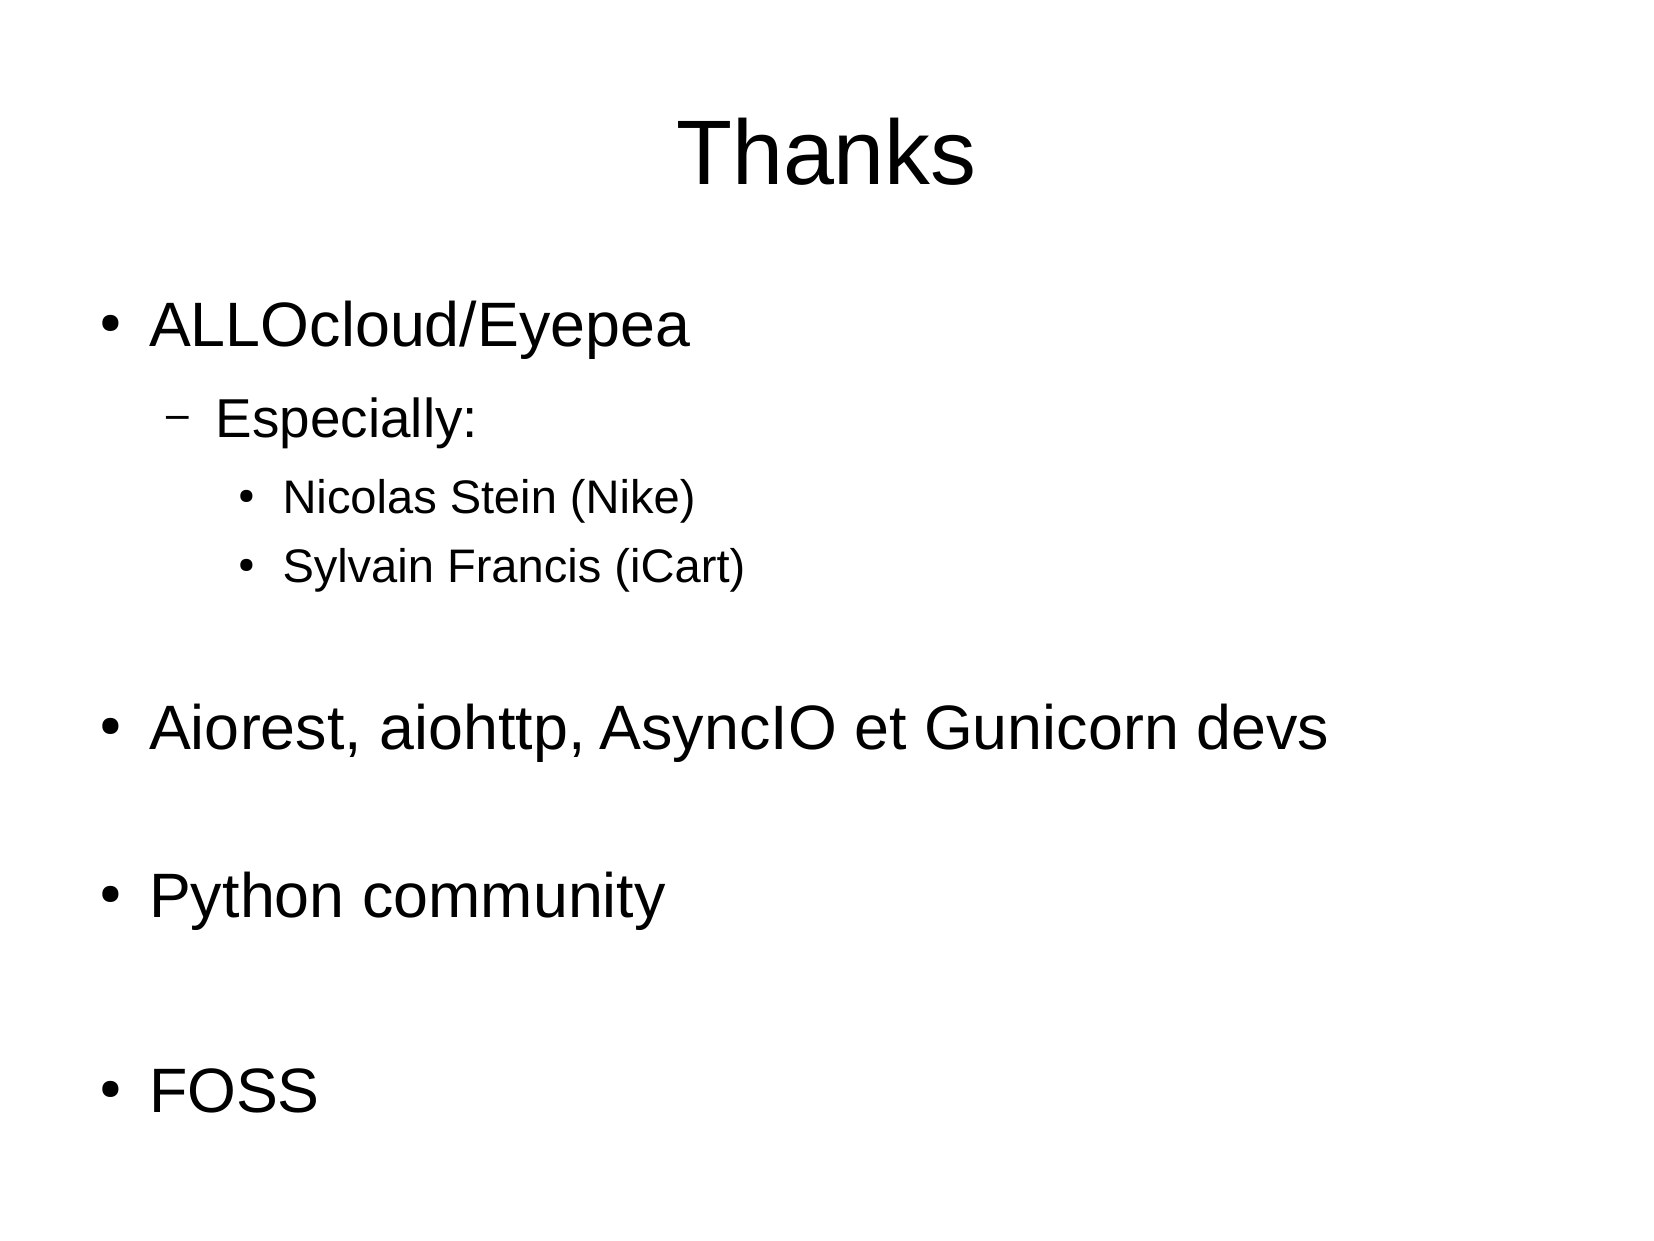

# Thanks
ALLOcloud/Eyepea
Especially:
Nicolas Stein (Nike)
Sylvain Francis (iCart)
Aiorest, aiohttp, AsyncIO et Gunicorn devs
Python community
FOSS